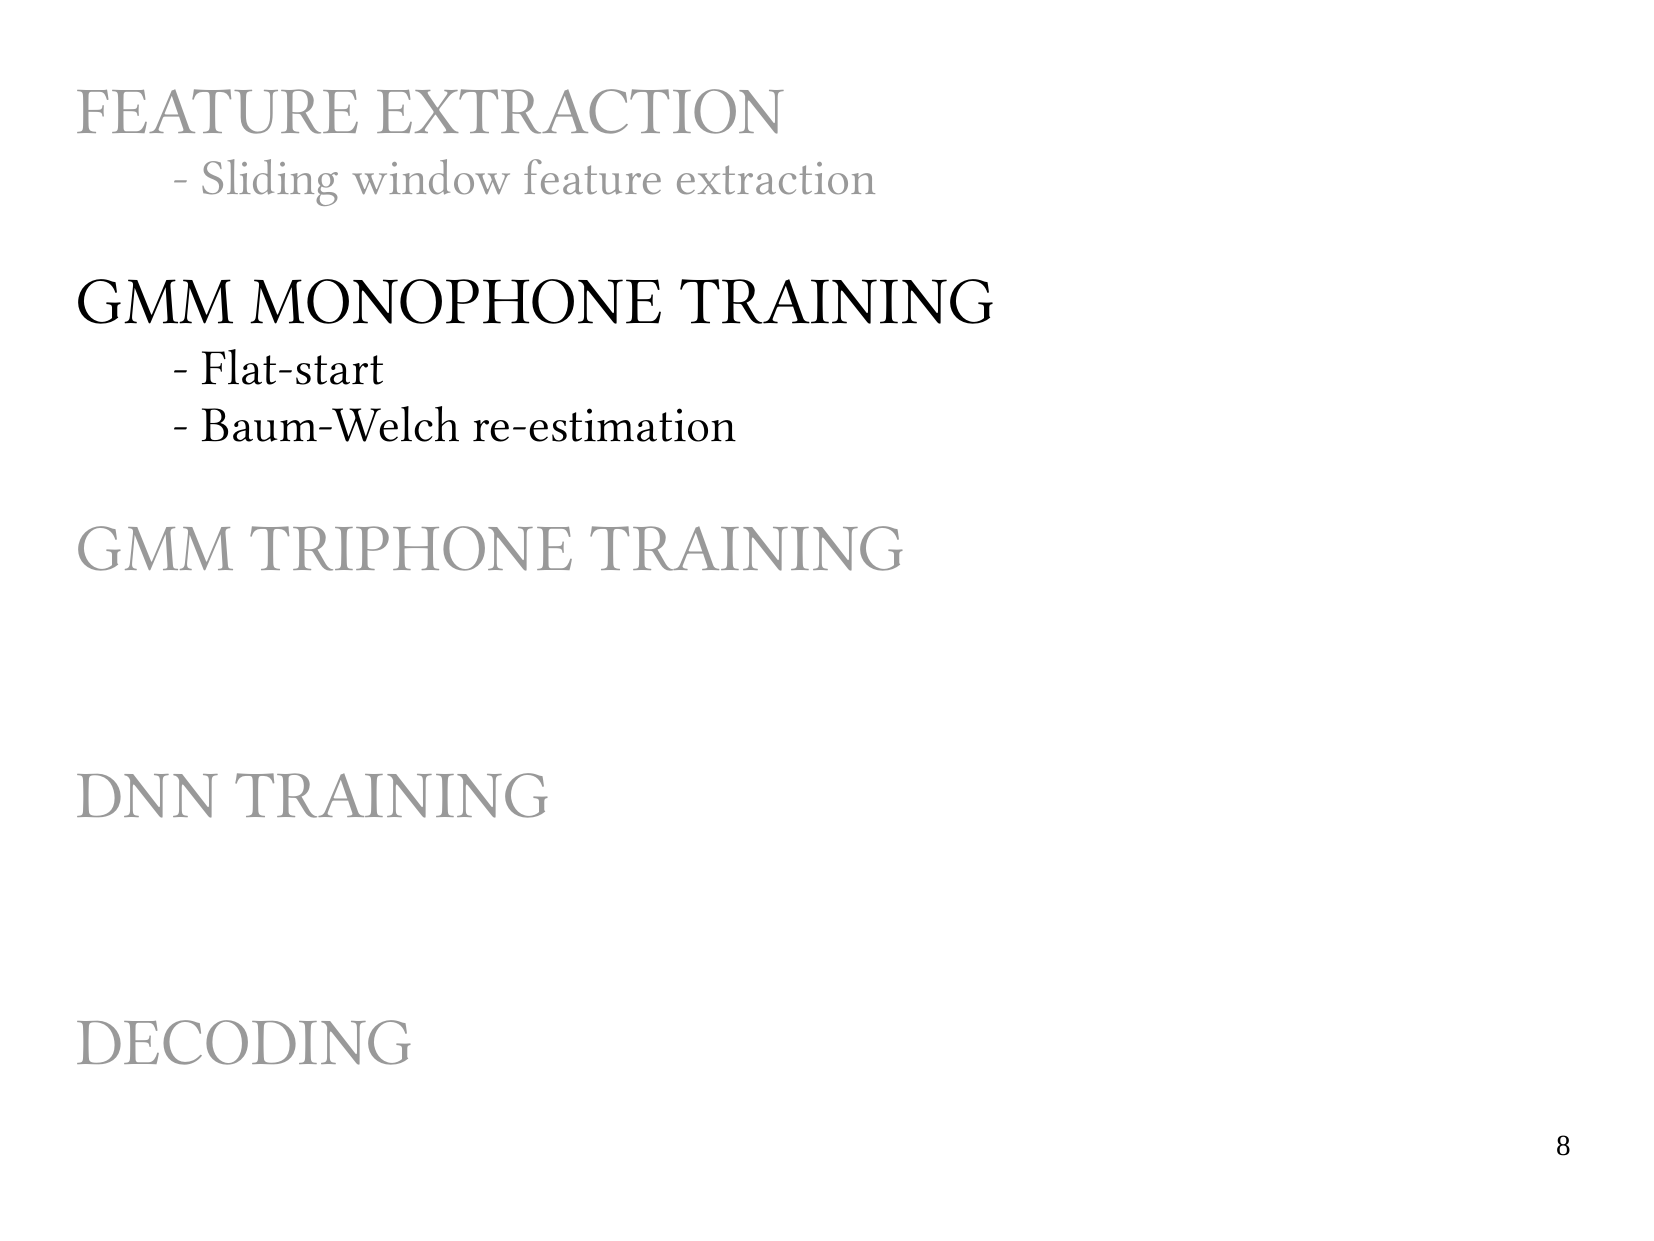

# FEATURE EXTRACTION
 - Sliding window feature extraction
 GMM MONOPHONE TRAINING
 - Flat-start
 - Baum-Welch re-estimation
 GMM TRIPHONE TRAINING
 DNN TRAINING
 DECODING
8